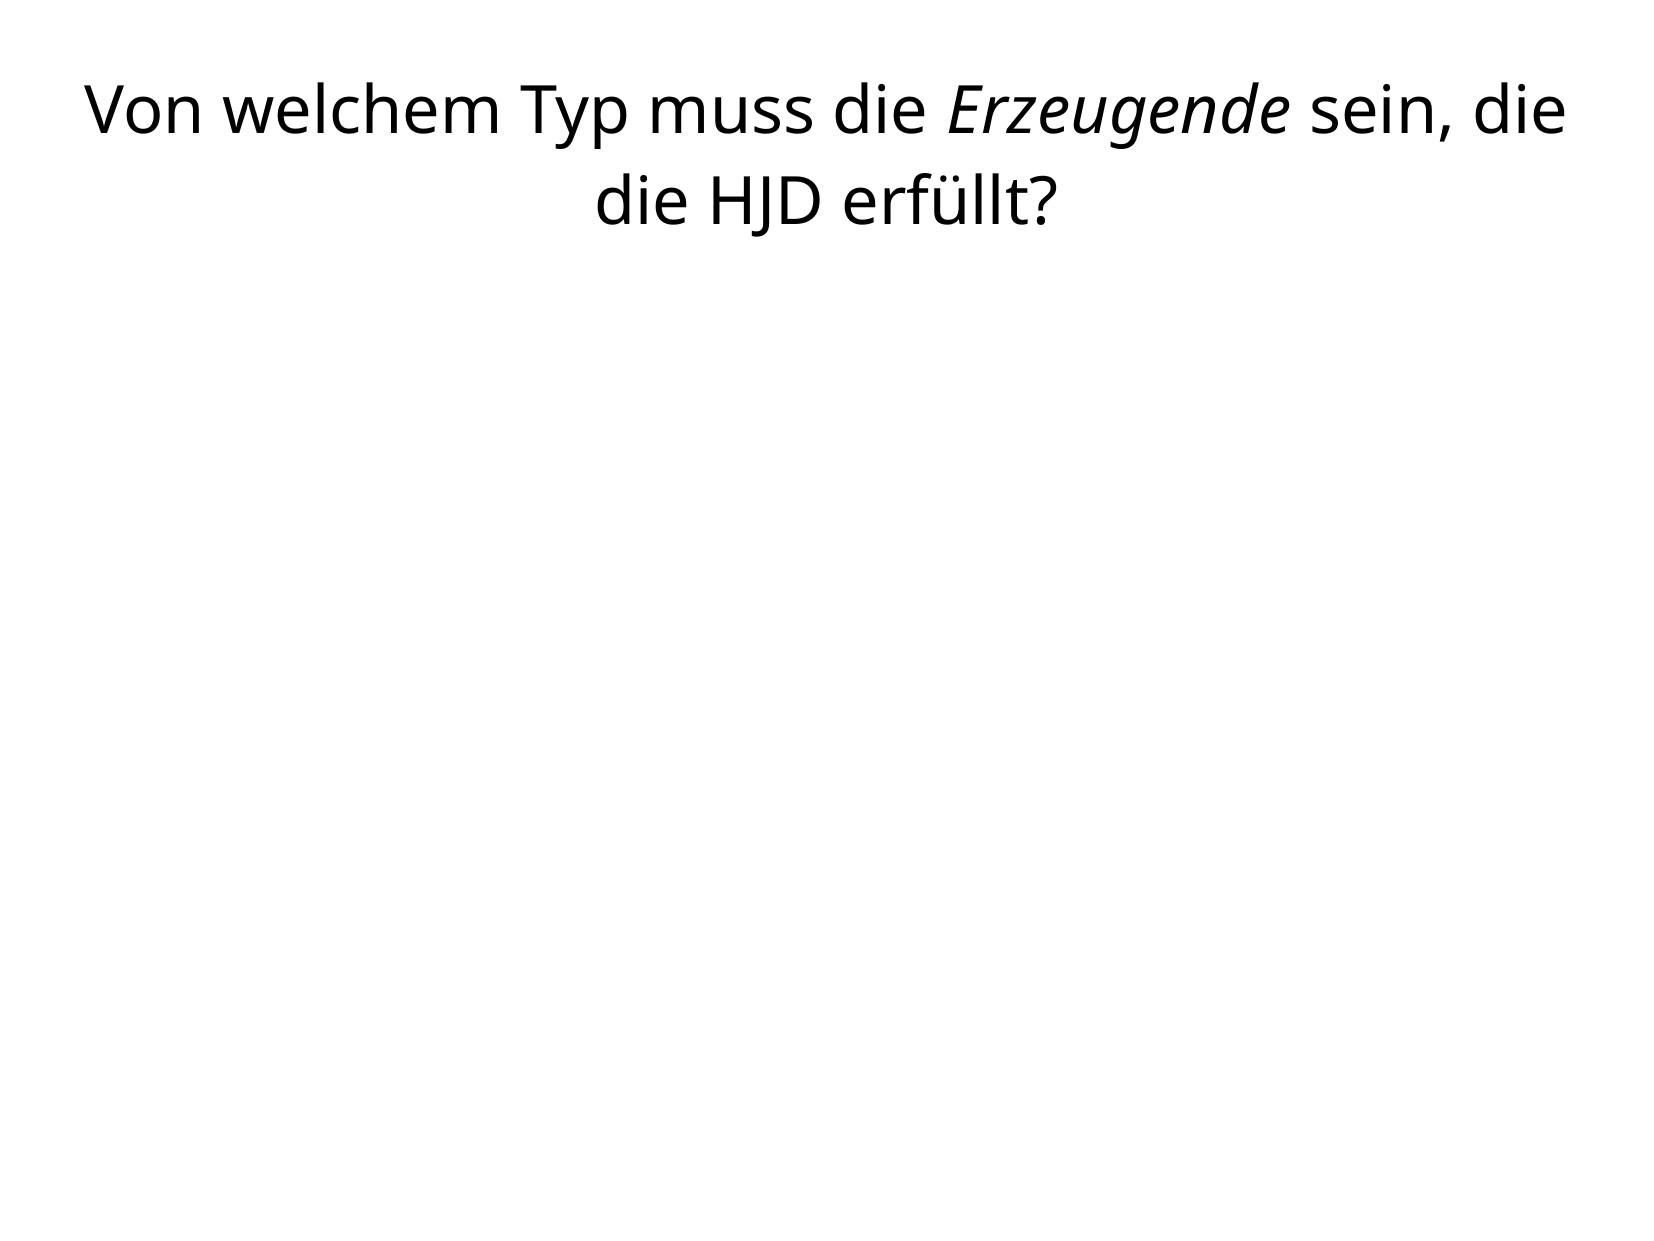

# Von welchem Typ muss die Erzeugende sein, die die HJD erfüllt?